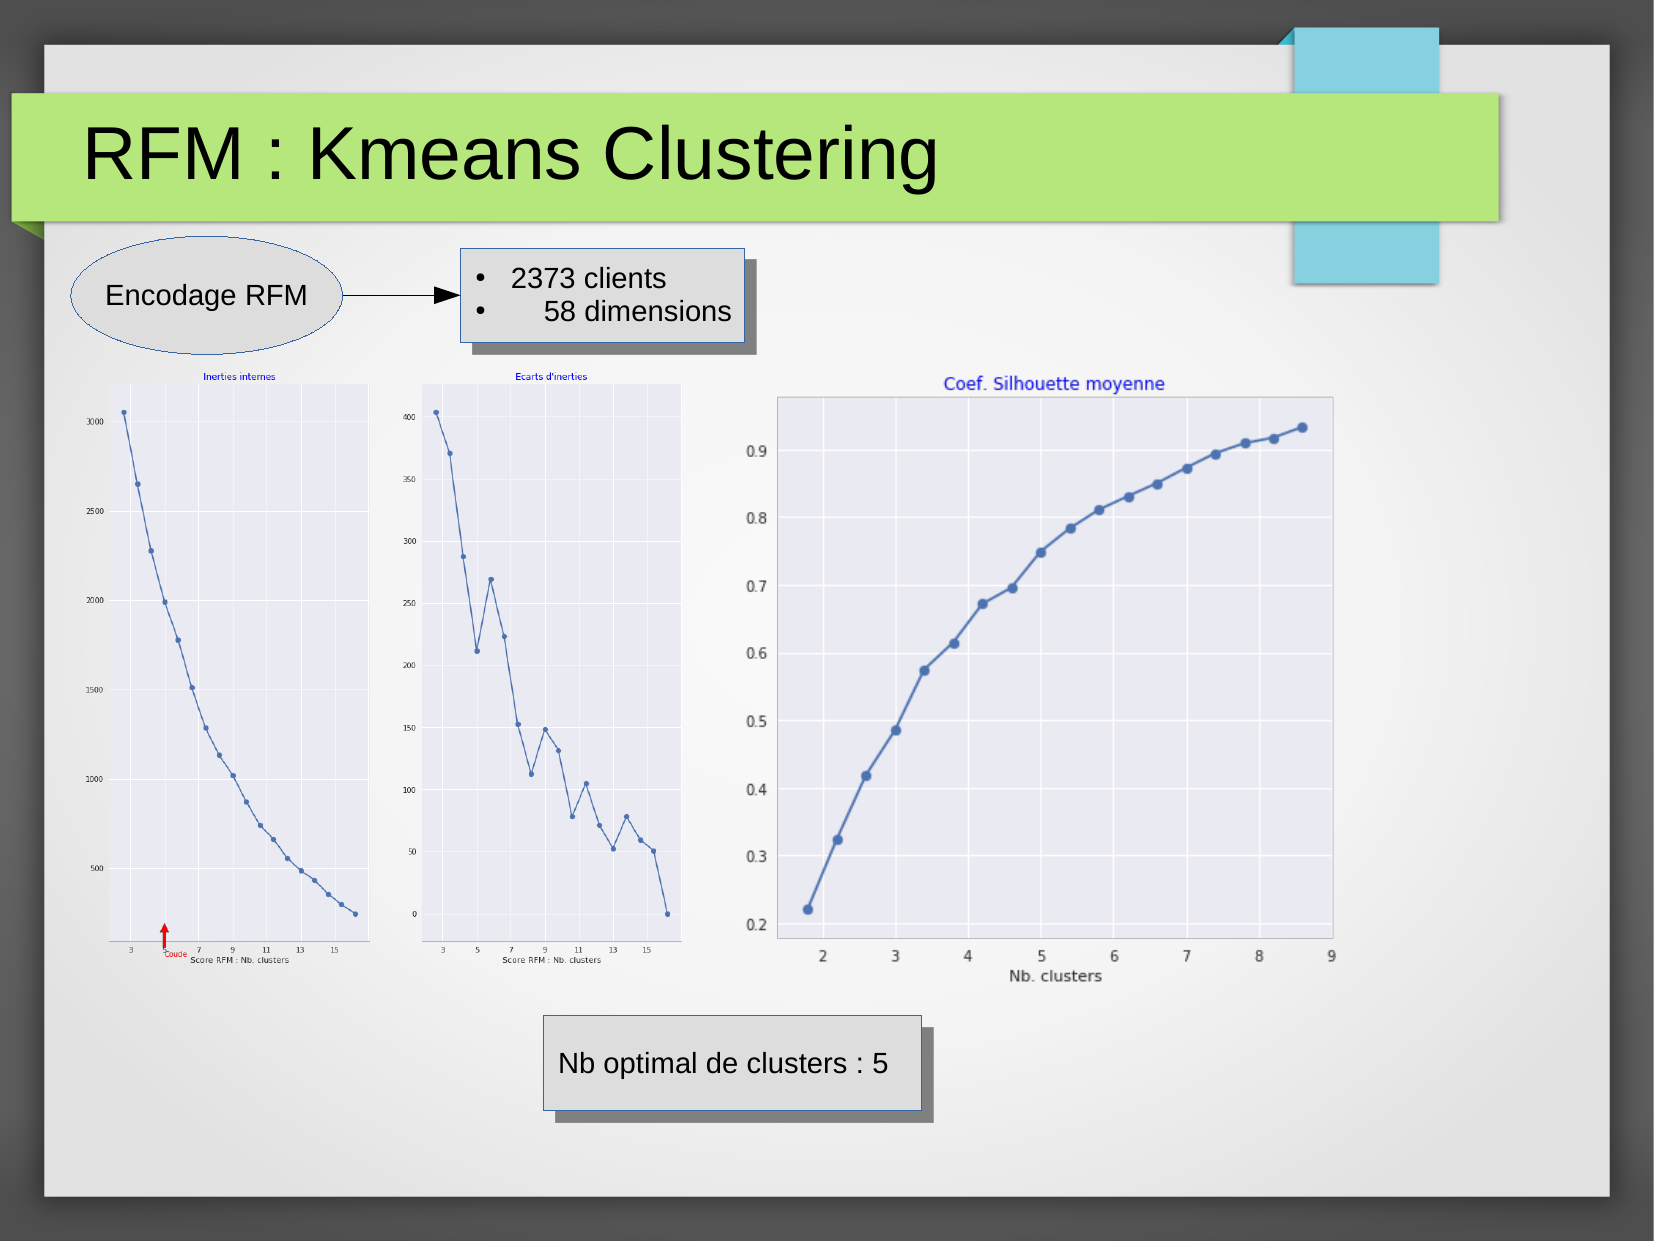

# RFM : Kmeans Clustering
Encodage RFM
2373 clients
 58 dimensions
Nb optimal de clusters : 5